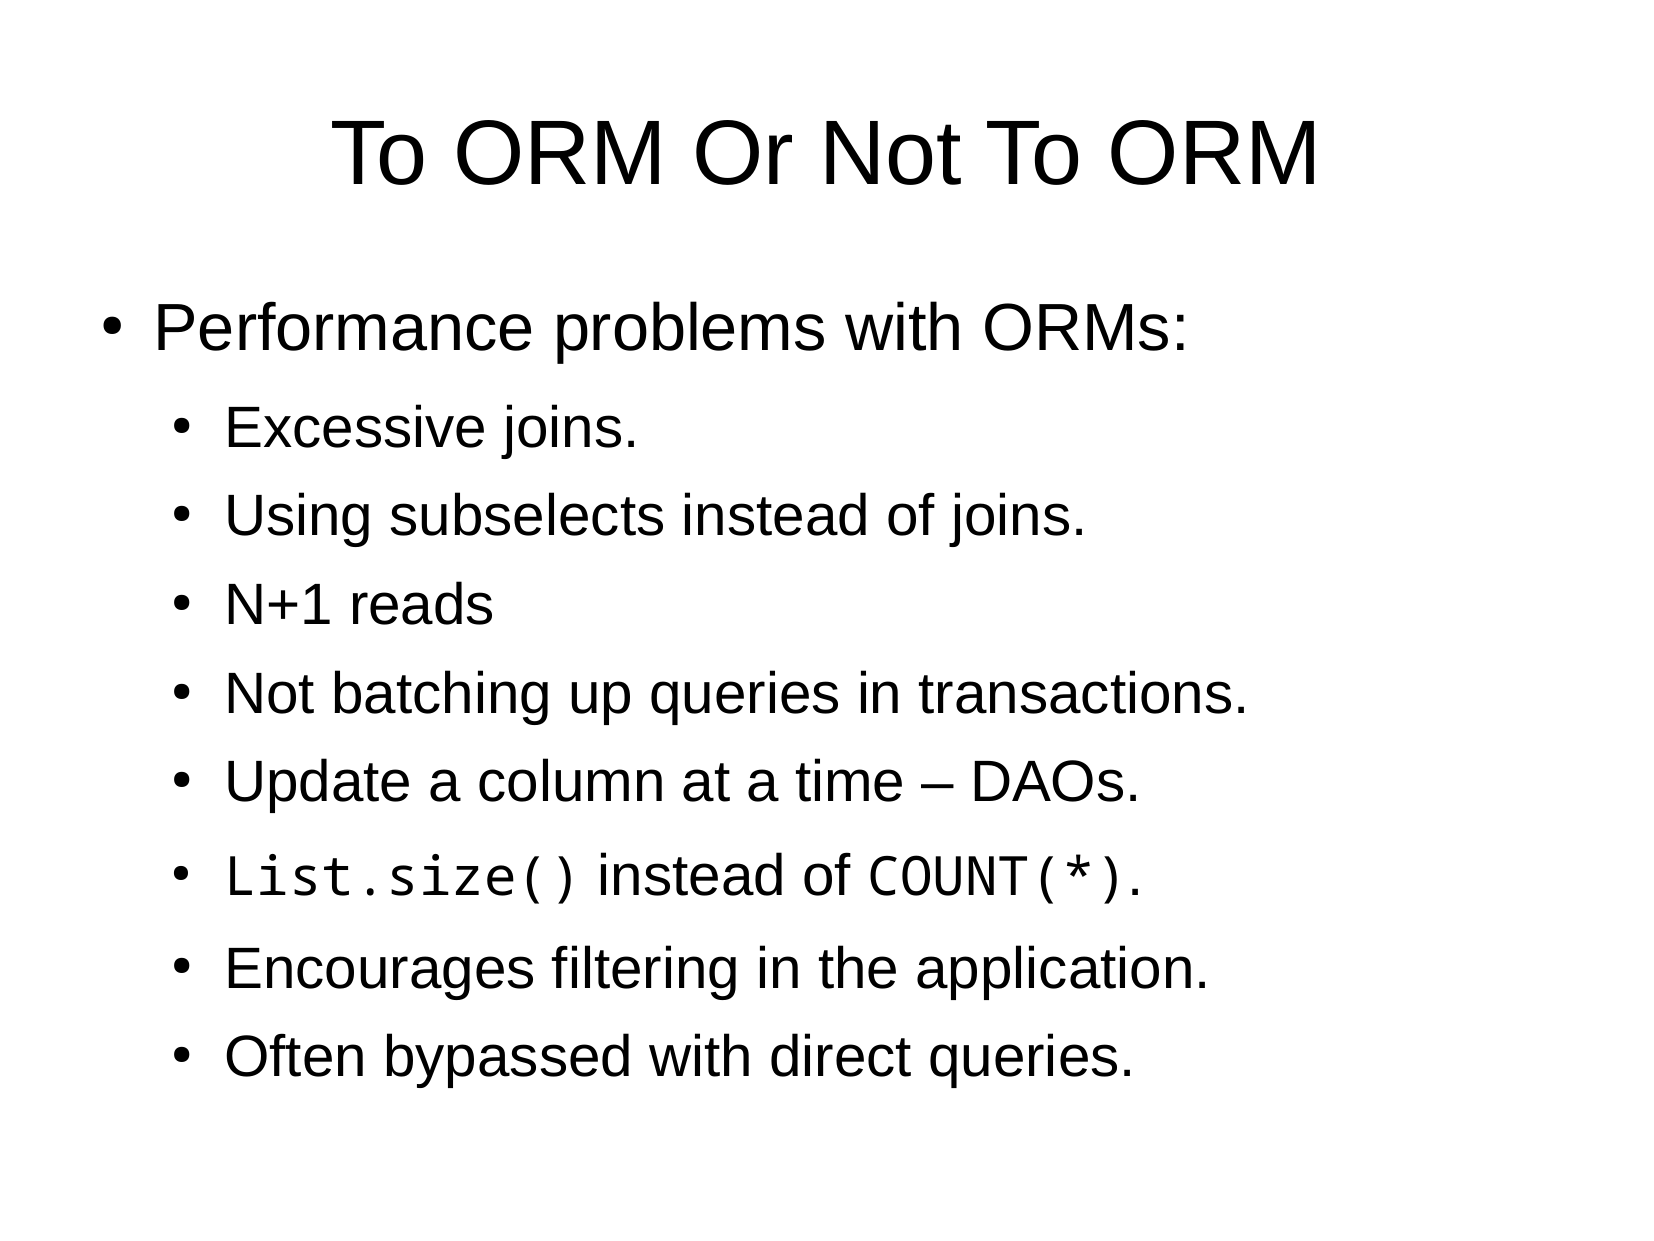

# To ORM Or Not To ORM
Performance problems with ORMs:
Excessive joins.
Using subselects instead of joins.
N+1 reads
Not batching up queries in transactions.
Update a column at a time – DAOs.
List.size() instead of COUNT(*).
Encourages filtering in the application.
Often bypassed with direct queries.